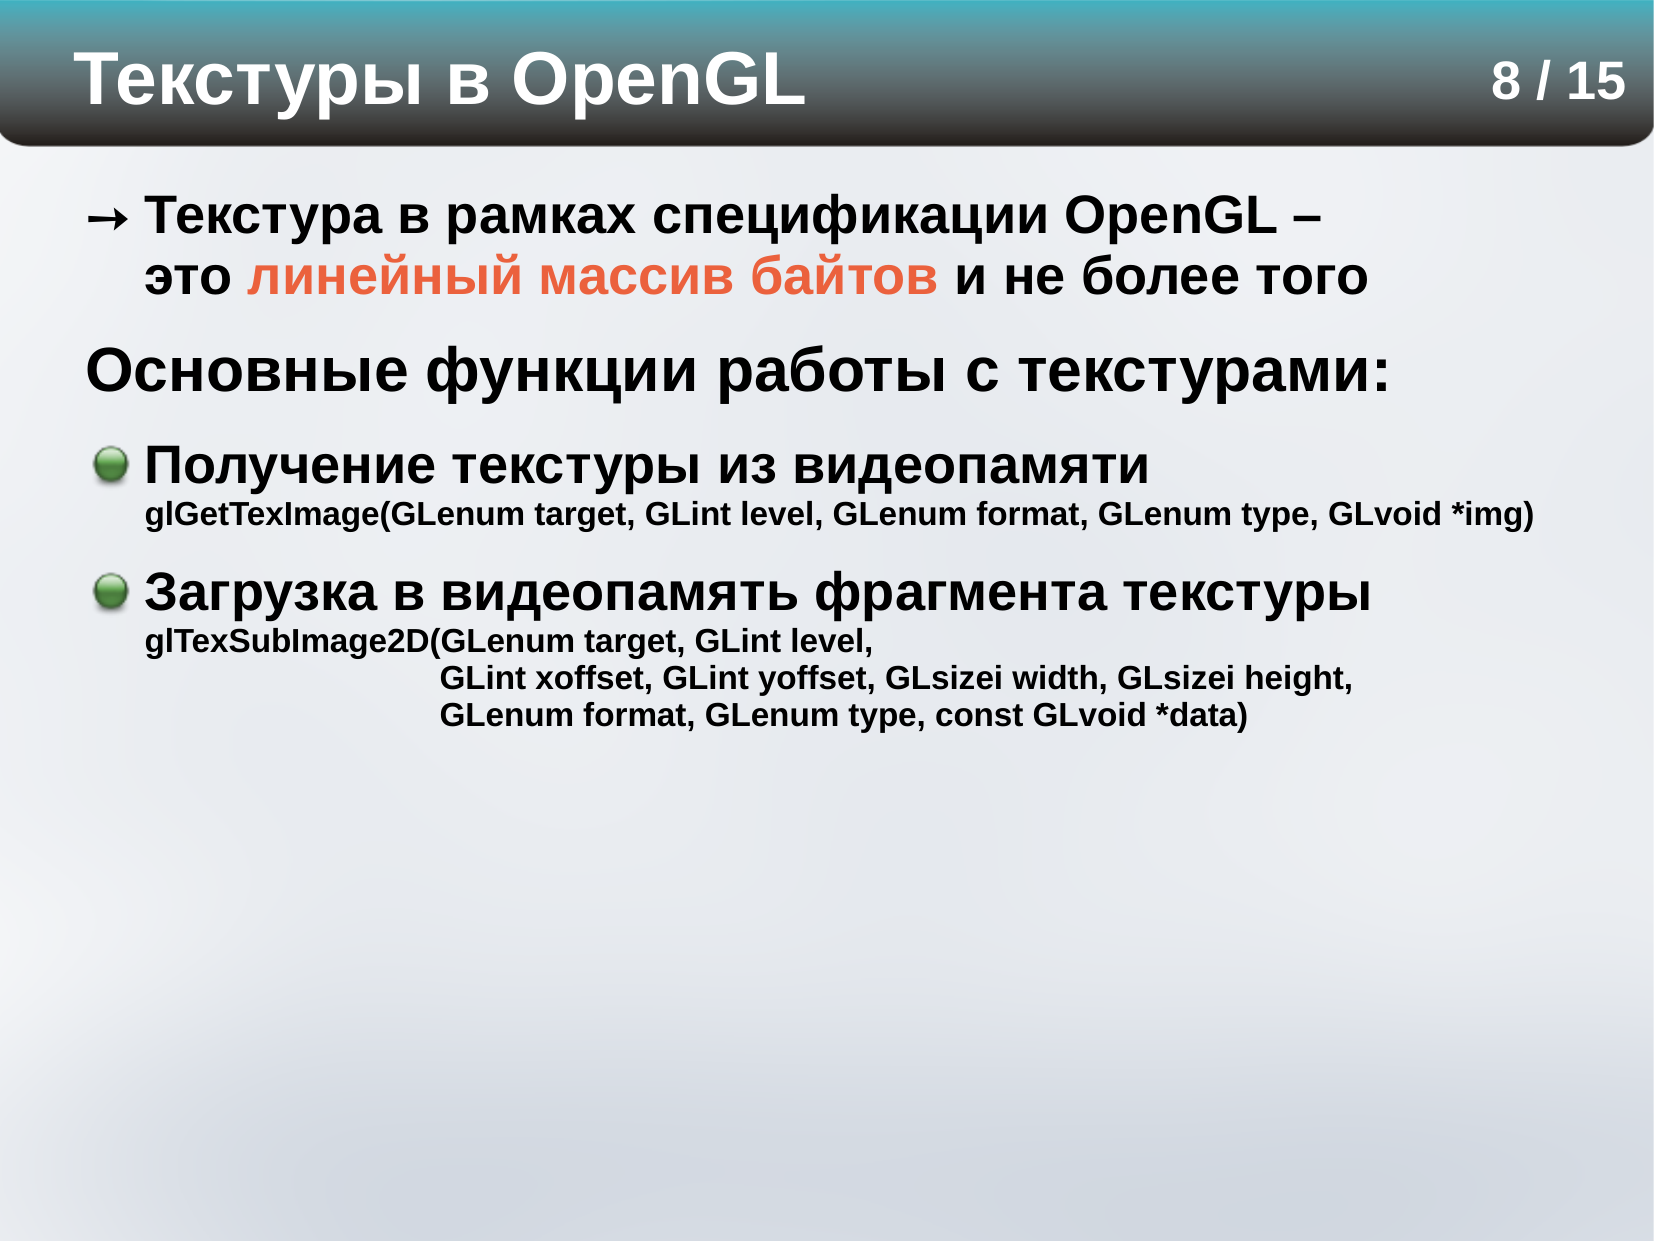

Текстуры в OpenGL
Текстура в рамках спецификации OpenGL –
это линейный массив байтов и не более того
Основные функции работы с текстурами:
Получение текстуры из видеопамяти
glGetTexImage(GLenum target, GLint level, GLenum format, GLenum type, GLvoid *img)
Загрузка в видеопамять фрагмента текстуры
glTexSubImage2D(GLenum target, GLint level,
 GLint xoffset, GLint yoffset, GLsizei width, GLsizei height,
 GLenum format, GLenum type, const GLvoid *data)